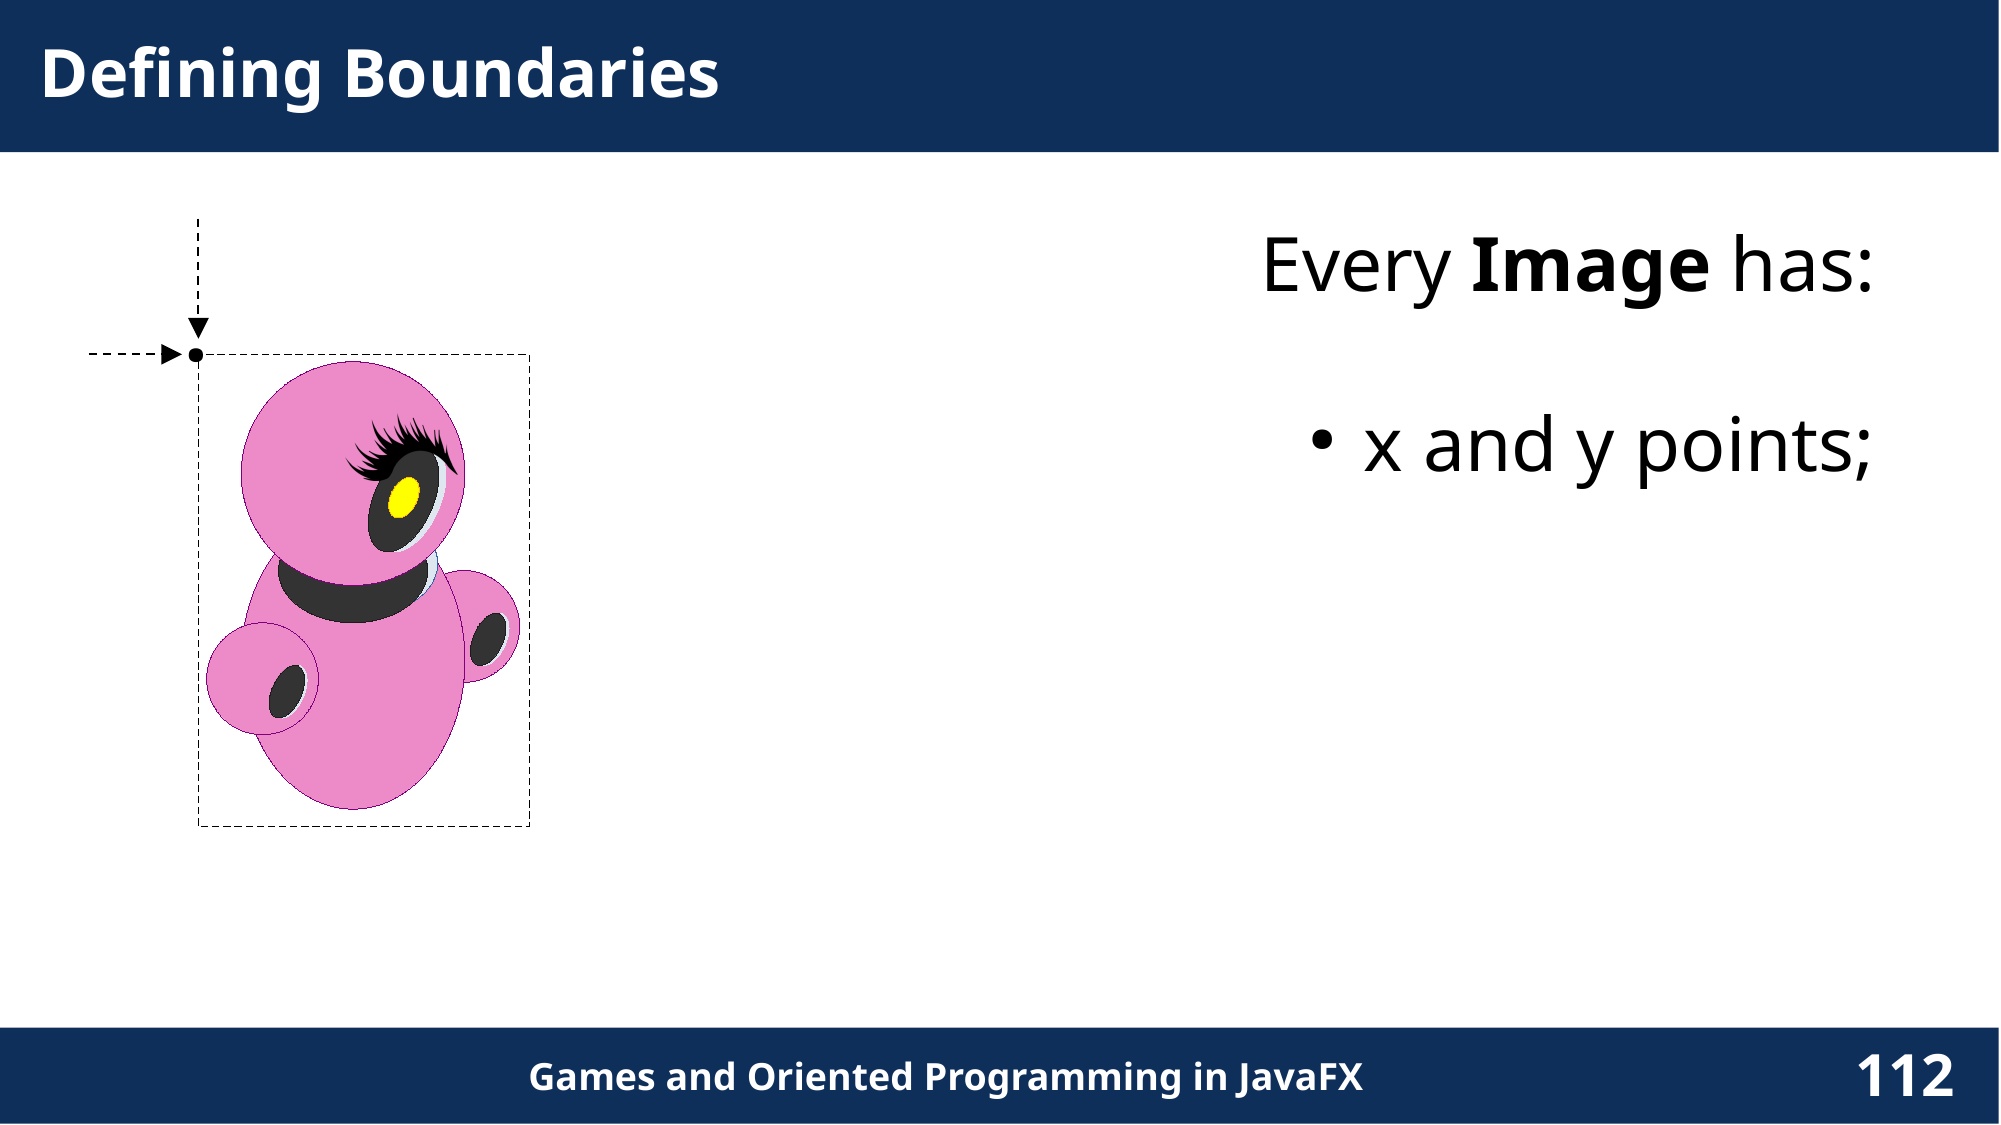

Defining Boundaries
Every Image has:
 x and y points;
.